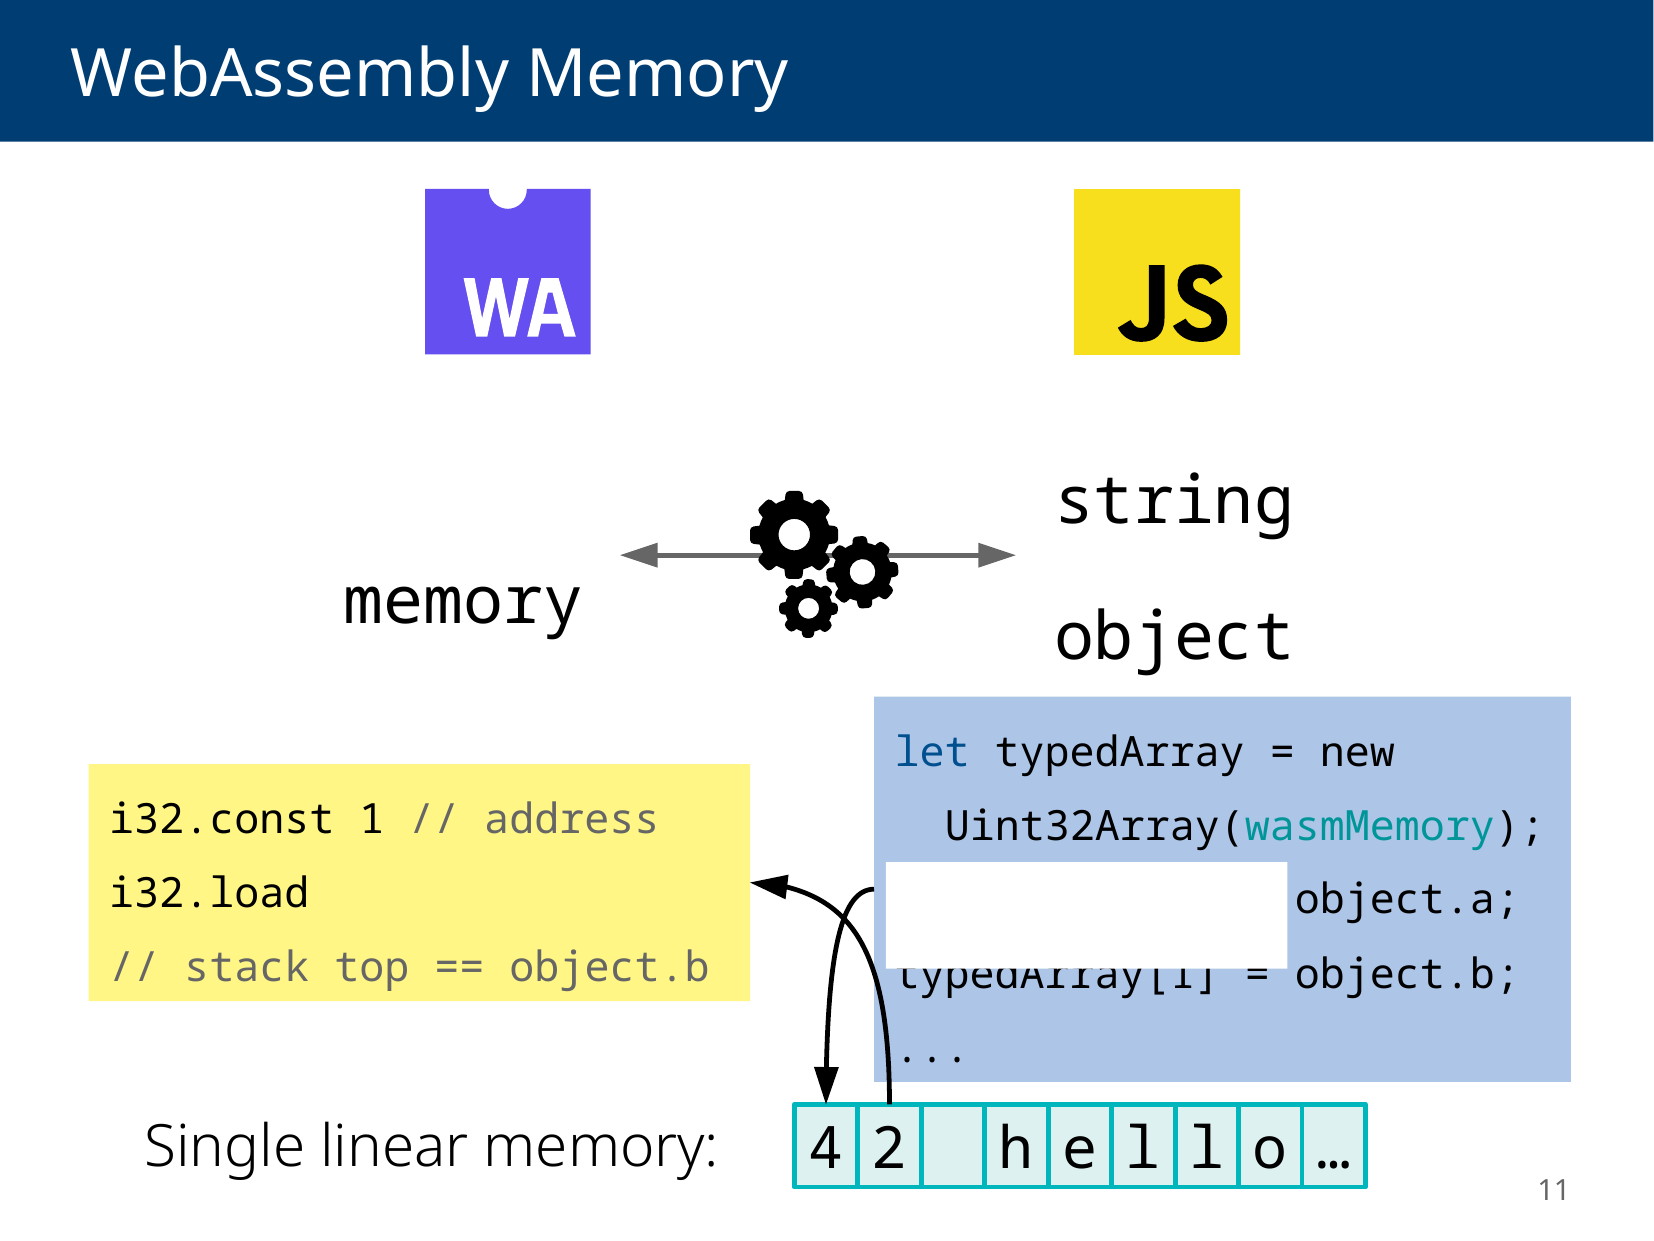

# WebAssembly Memory
string
object
array
 memory
let typedArray = new
 Uint32Array(wasmMemory);
typedArray[0] = object.a;
typedArray[1] = object.b;
...
i32.const 1 // address
i32.load
// stack top == object.b
Single linear memory:
4
2
h
e
l
l
o
…
11